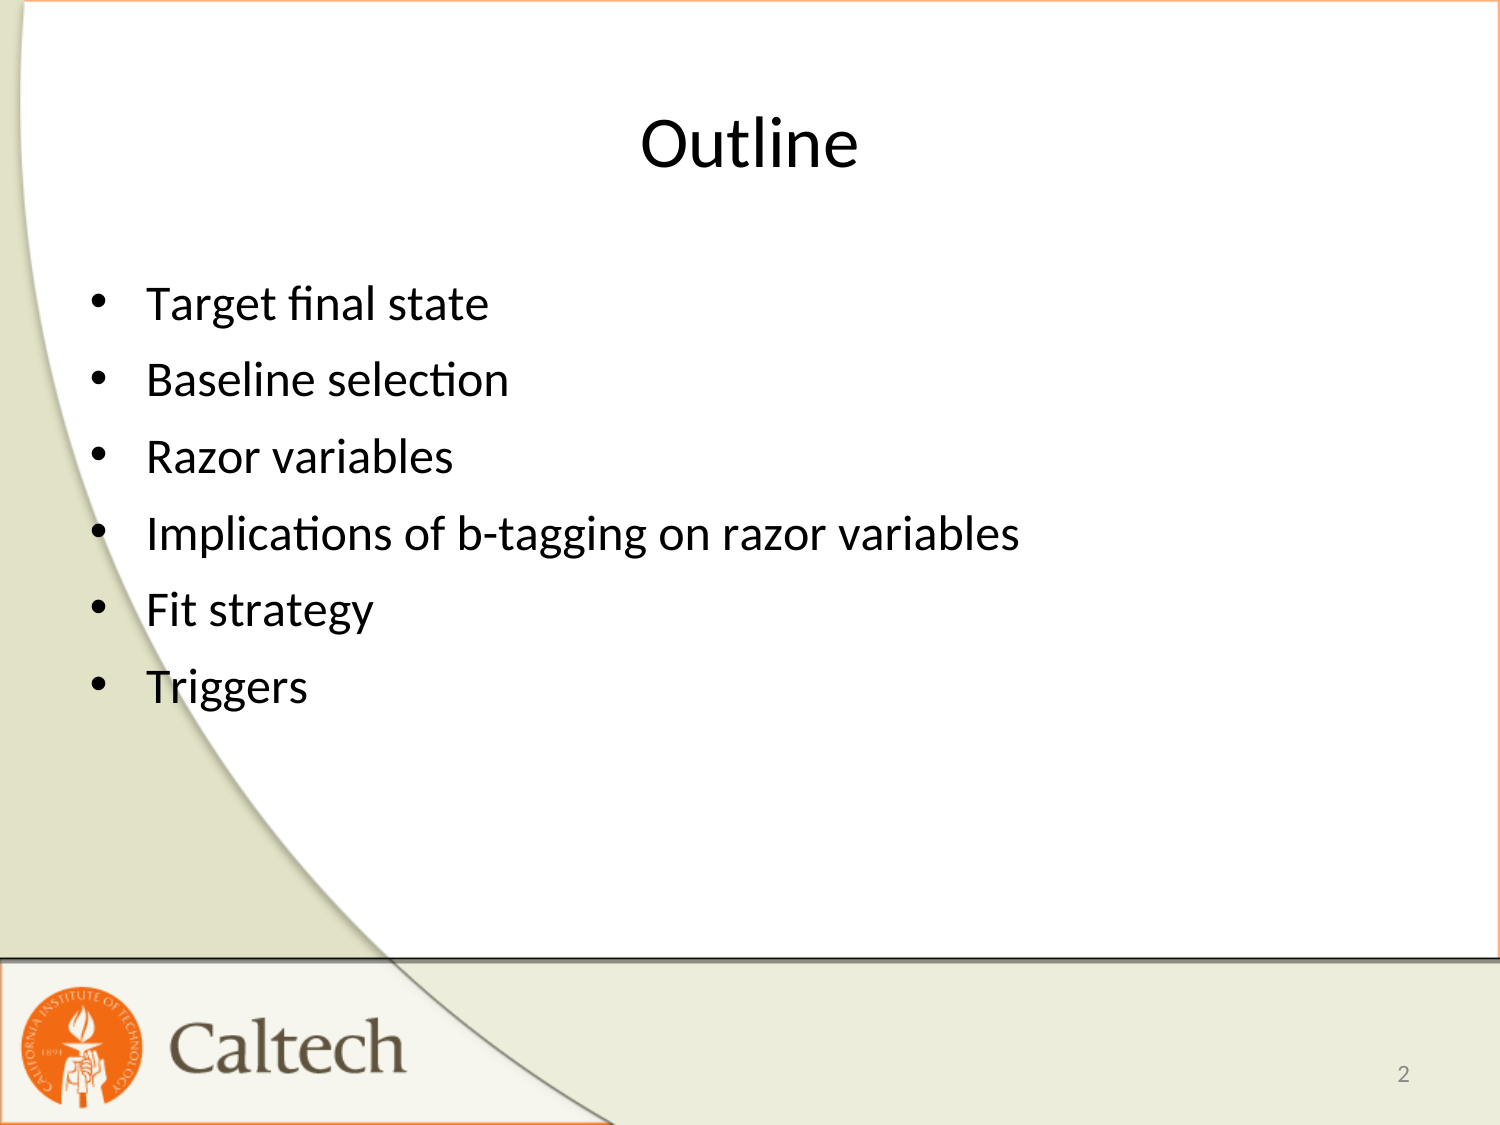

# Outline
Target final state
Baseline selection
Razor variables
Implications of b-tagging on razor variables
Fit strategy
Triggers
Yi Chen, LQ3 Meeting, June 17, 2011
2